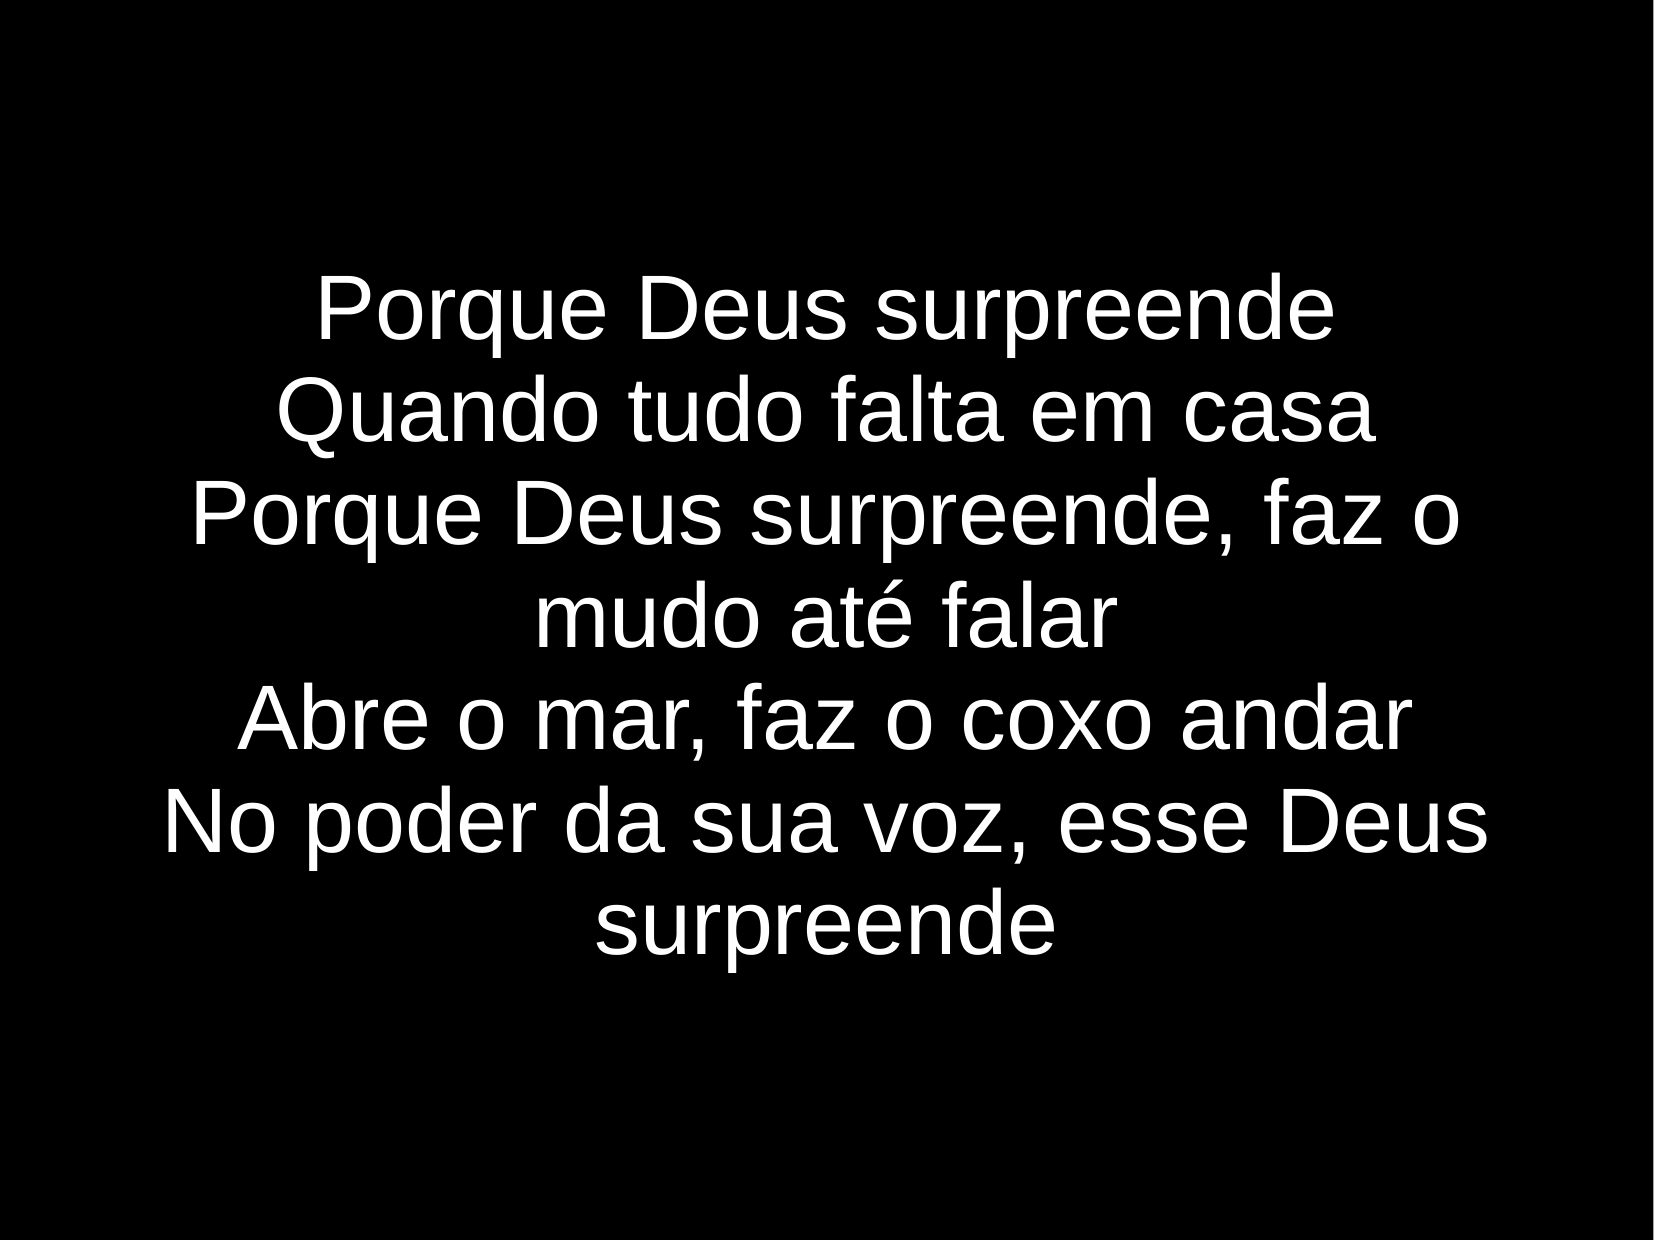

# Porque Deus surpreende
Quando tudo falta em casa
Porque Deus surpreende, faz o mudo até falar
Abre o mar, faz o coxo andar
No poder da sua voz, esse Deus surpreende